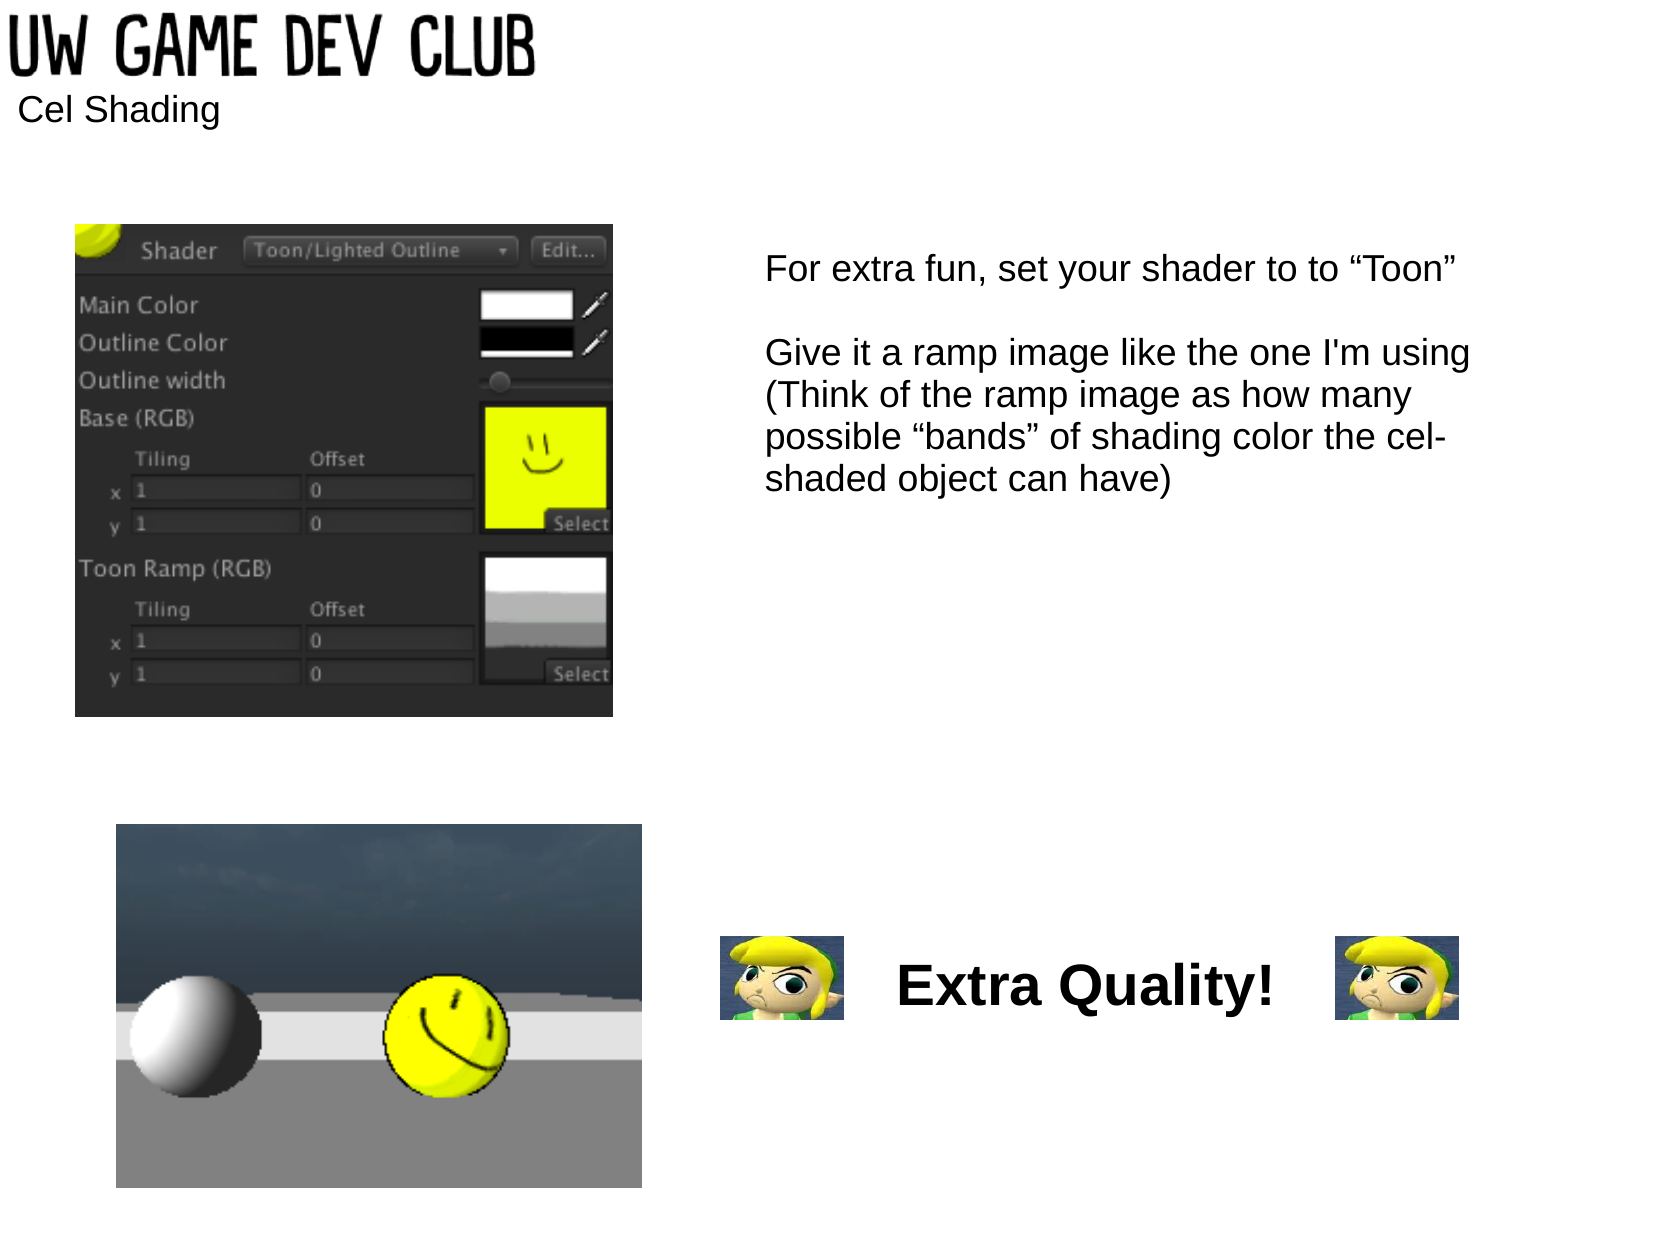

Cel Shading
For extra fun, set your shader to to “Toon”
Give it a ramp image like the one I'm using
(Think of the ramp image as how many possible “bands” of shading color the cel-shaded object can have)
Extra Quality!